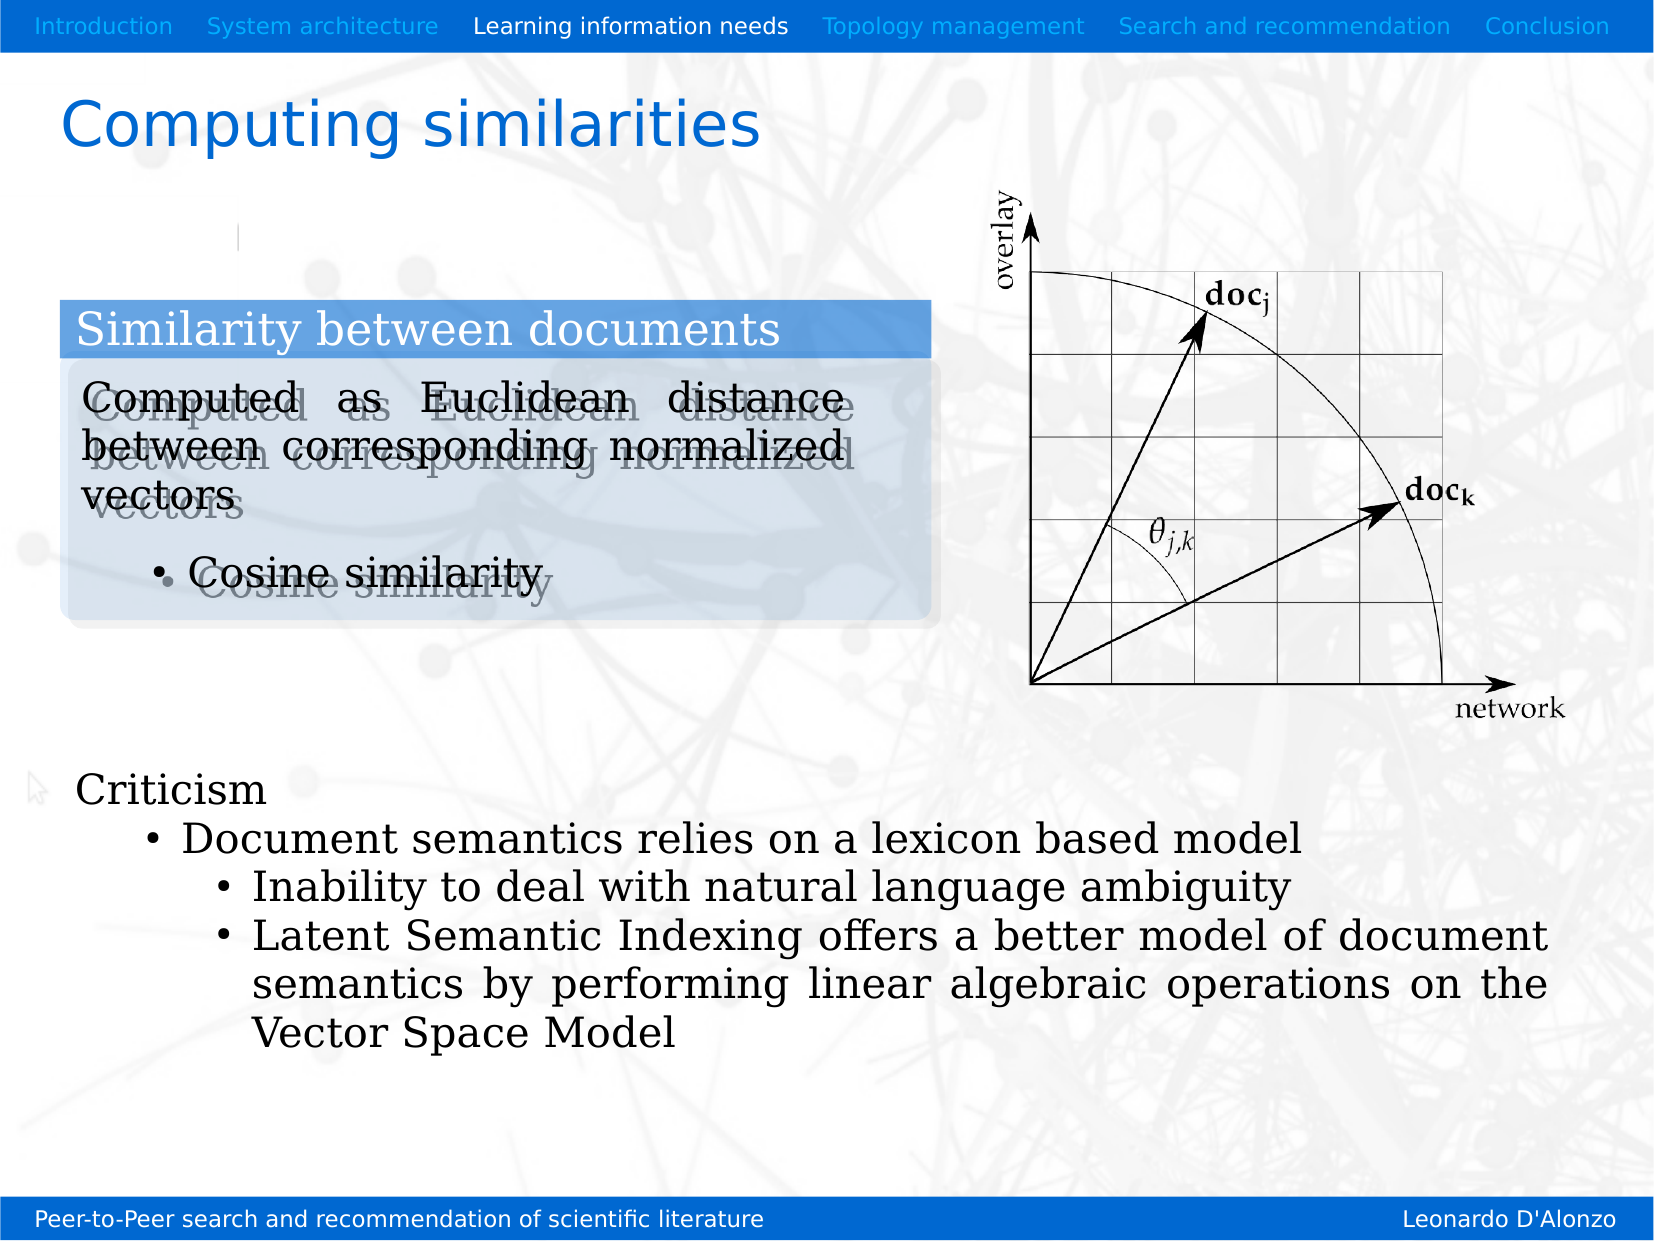

Introduction
System architecture
Learning information needs
Topology management
Search and recommendation
Conclusion
# Computing similarities
Similarity between documents
Computed as Euclidean distance between corresponding normalized vectors
Cosine similarity
Criticism
Document semantics relies on a lexicon based model
Inability to deal with natural language ambiguity
Latent Semantic Indexing offers a better model of document semantics by performing linear algebraic operations on the Vector Space Model
Leonardo D'Alonzo
Peer-to-Peer search and recommendation of scientific literature